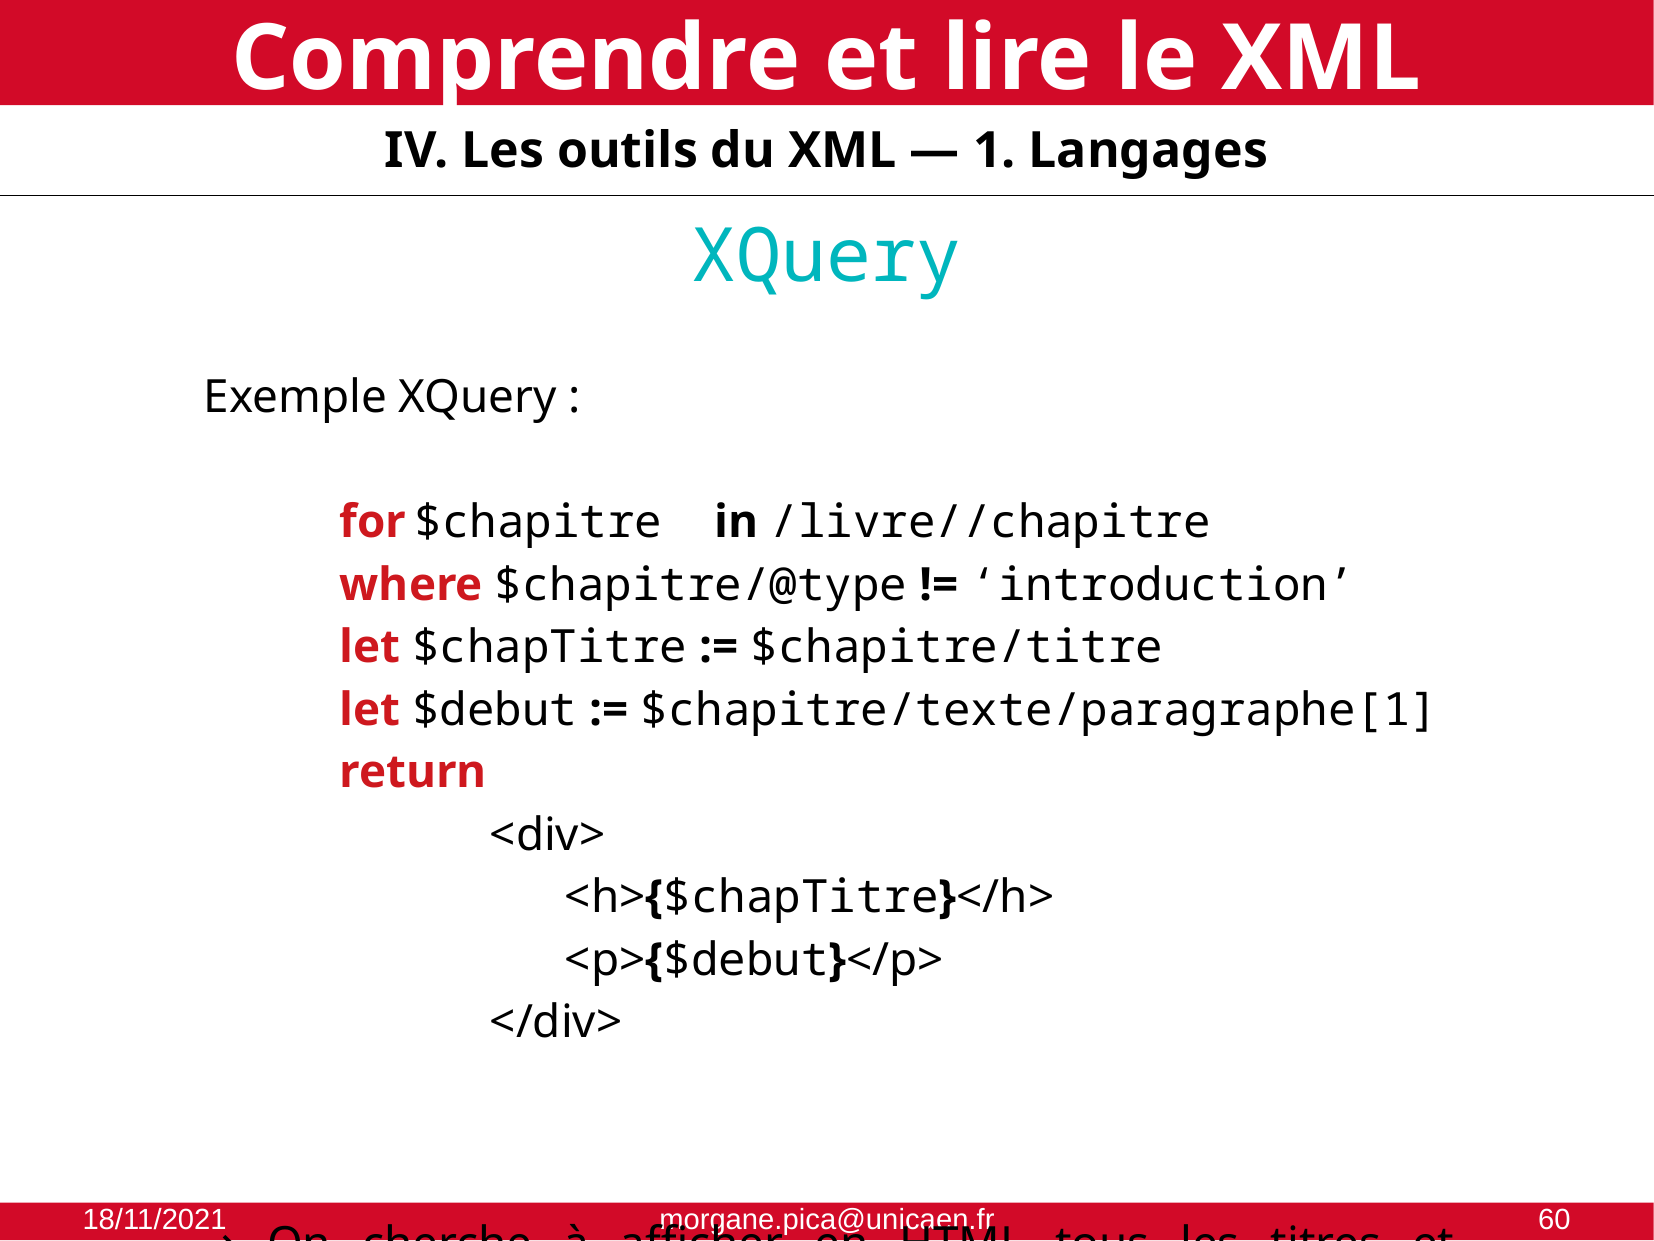

# Comprendre et lire le XML
IV. Les outils du XML — 1. Langages
XQuery
Exemple XQuery :
for	$chapitre	in /livre//chapitre
	where $chapitre/@type != ‘introduction’
	let $chapTitre := $chapitre/titre
	let $debut := $chapitre/texte/paragraphe[1]
	return
			<div>
				<h>{$chapTitre}</h>
				<p>{$debut}</p>
			</div>
→ On cherche à afficher en HTML tous les titres et premiers paragraphes des introductions d’un livre.
18/11/2021
morgane.pica@unicaen.fr
60